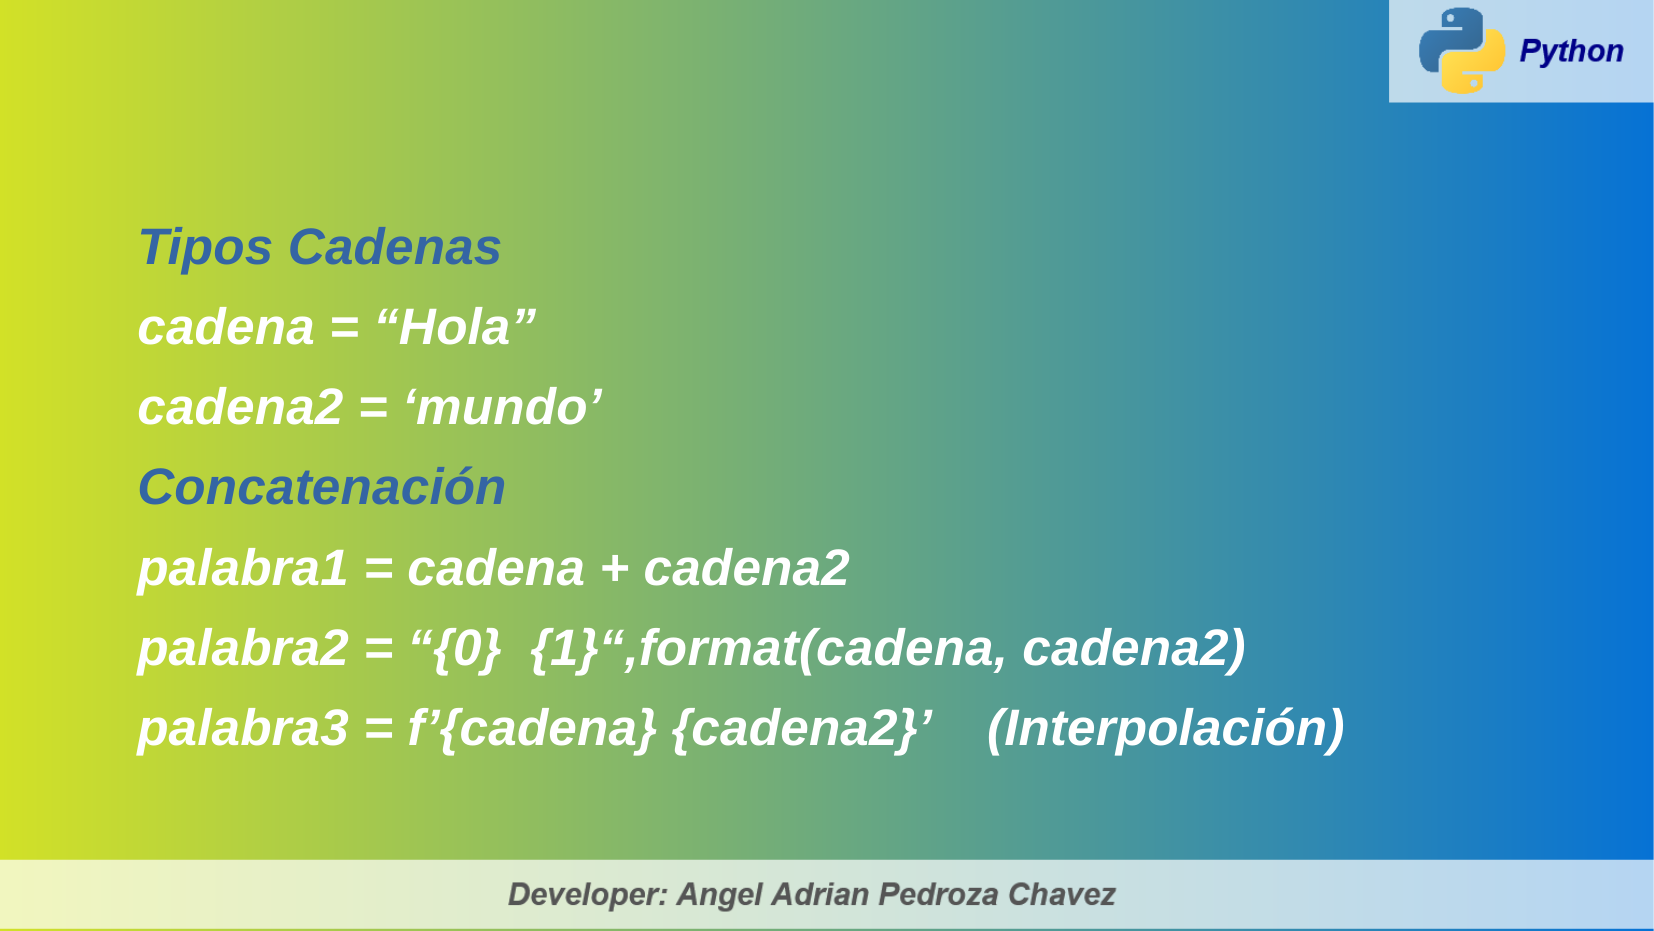

# Tipos Cadenas
cadena = “Hola”
cadena2 = ‘mundo’
Concatenación
palabra1 = cadena + cadena2
palabra2 = “{0} {1}“,format(cadena, cadena2)
palabra3 = f’{cadena} {cadena2}’ (Interpolación)